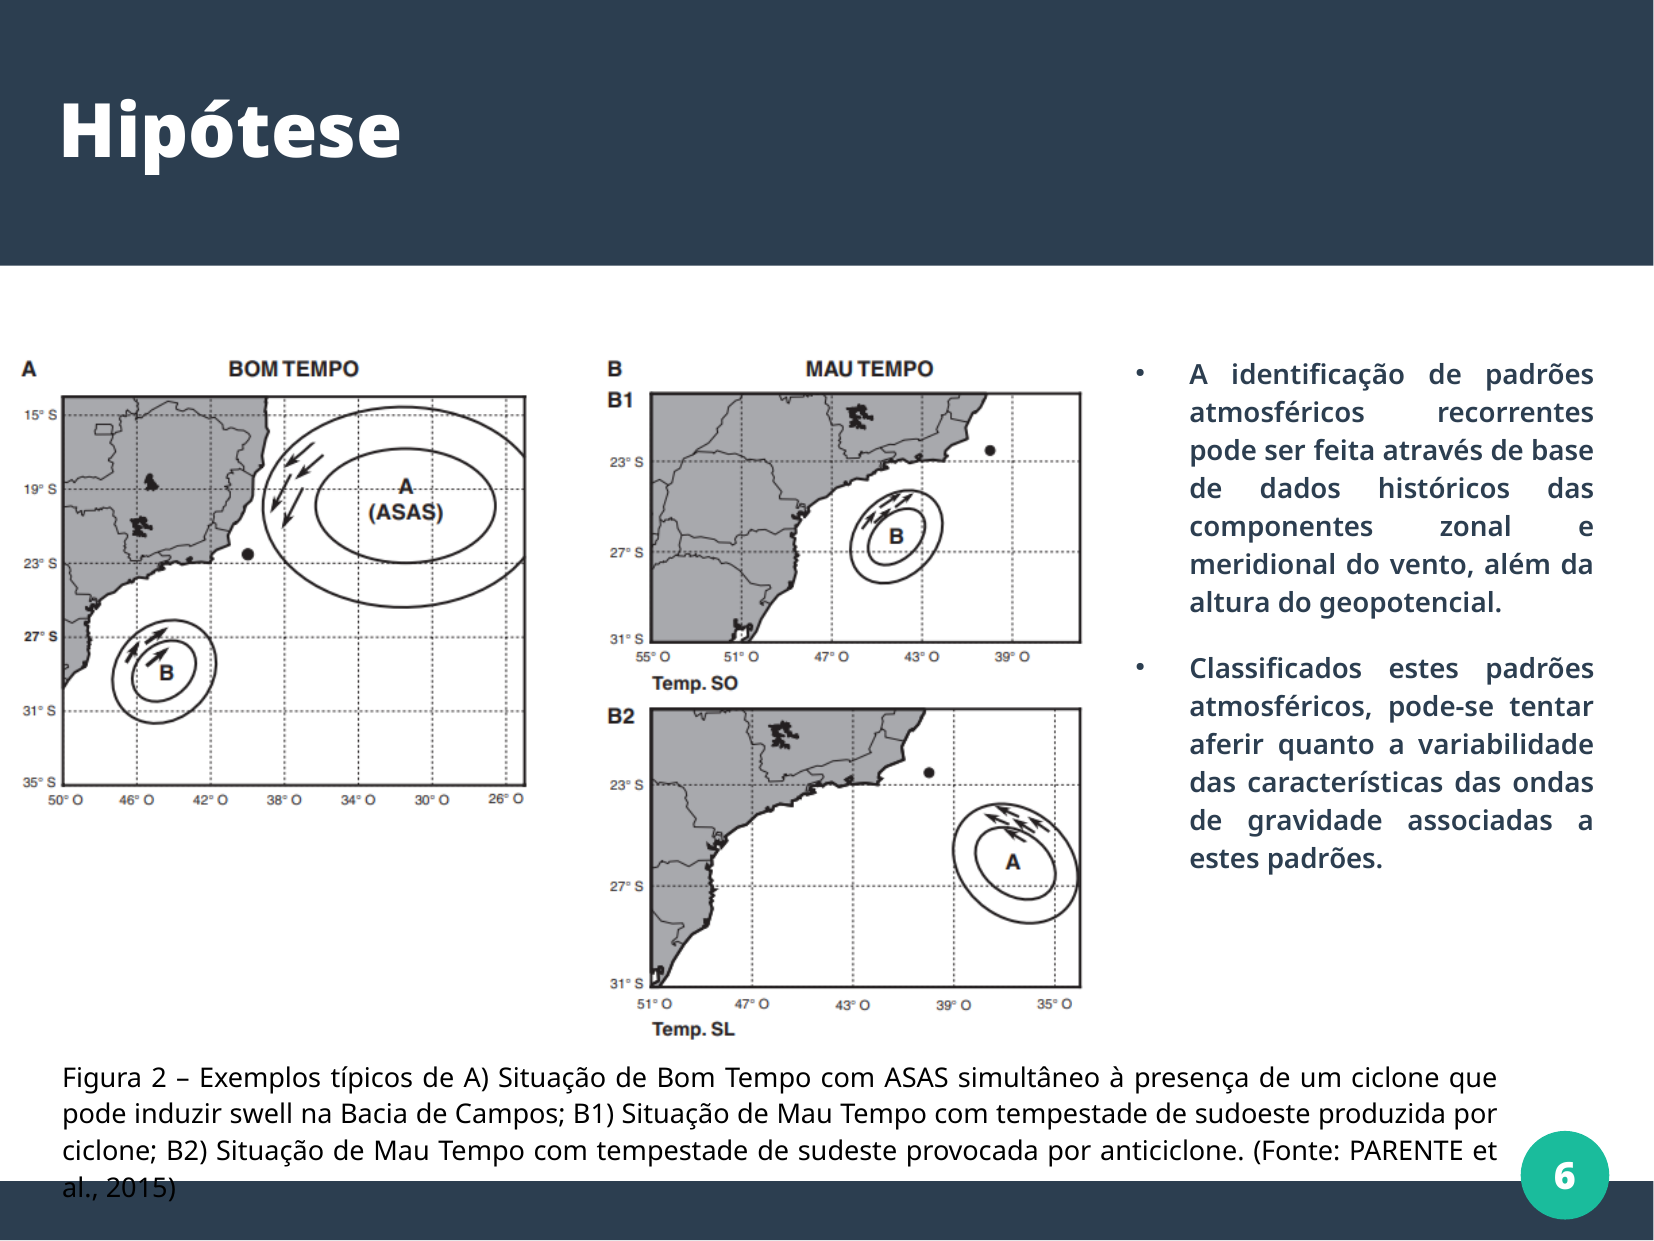

# Hipótese
A identificação de padrões atmosféricos recorrentes pode ser feita através de base de dados históricos das componentes zonal e meridional do vento, além da altura do geopotencial.
Classificados estes padrões atmosféricos, pode-se tentar aferir quanto a variabilidade das características das ondas de gravidade associadas a estes padrões.
Figura 2 – Exemplos típicos de A) Situação de Bom Tempo com ASAS simultâneo à presença de um ciclone que pode induzir swell na Bacia de Campos; B1) Situação de Mau Tempo com tempestade de sudoeste produzida por ciclone; B2) Situação de Mau Tempo com tempestade de sudeste provocada por anticiclone. (Fonte: PARENTE et al., 2015)
6